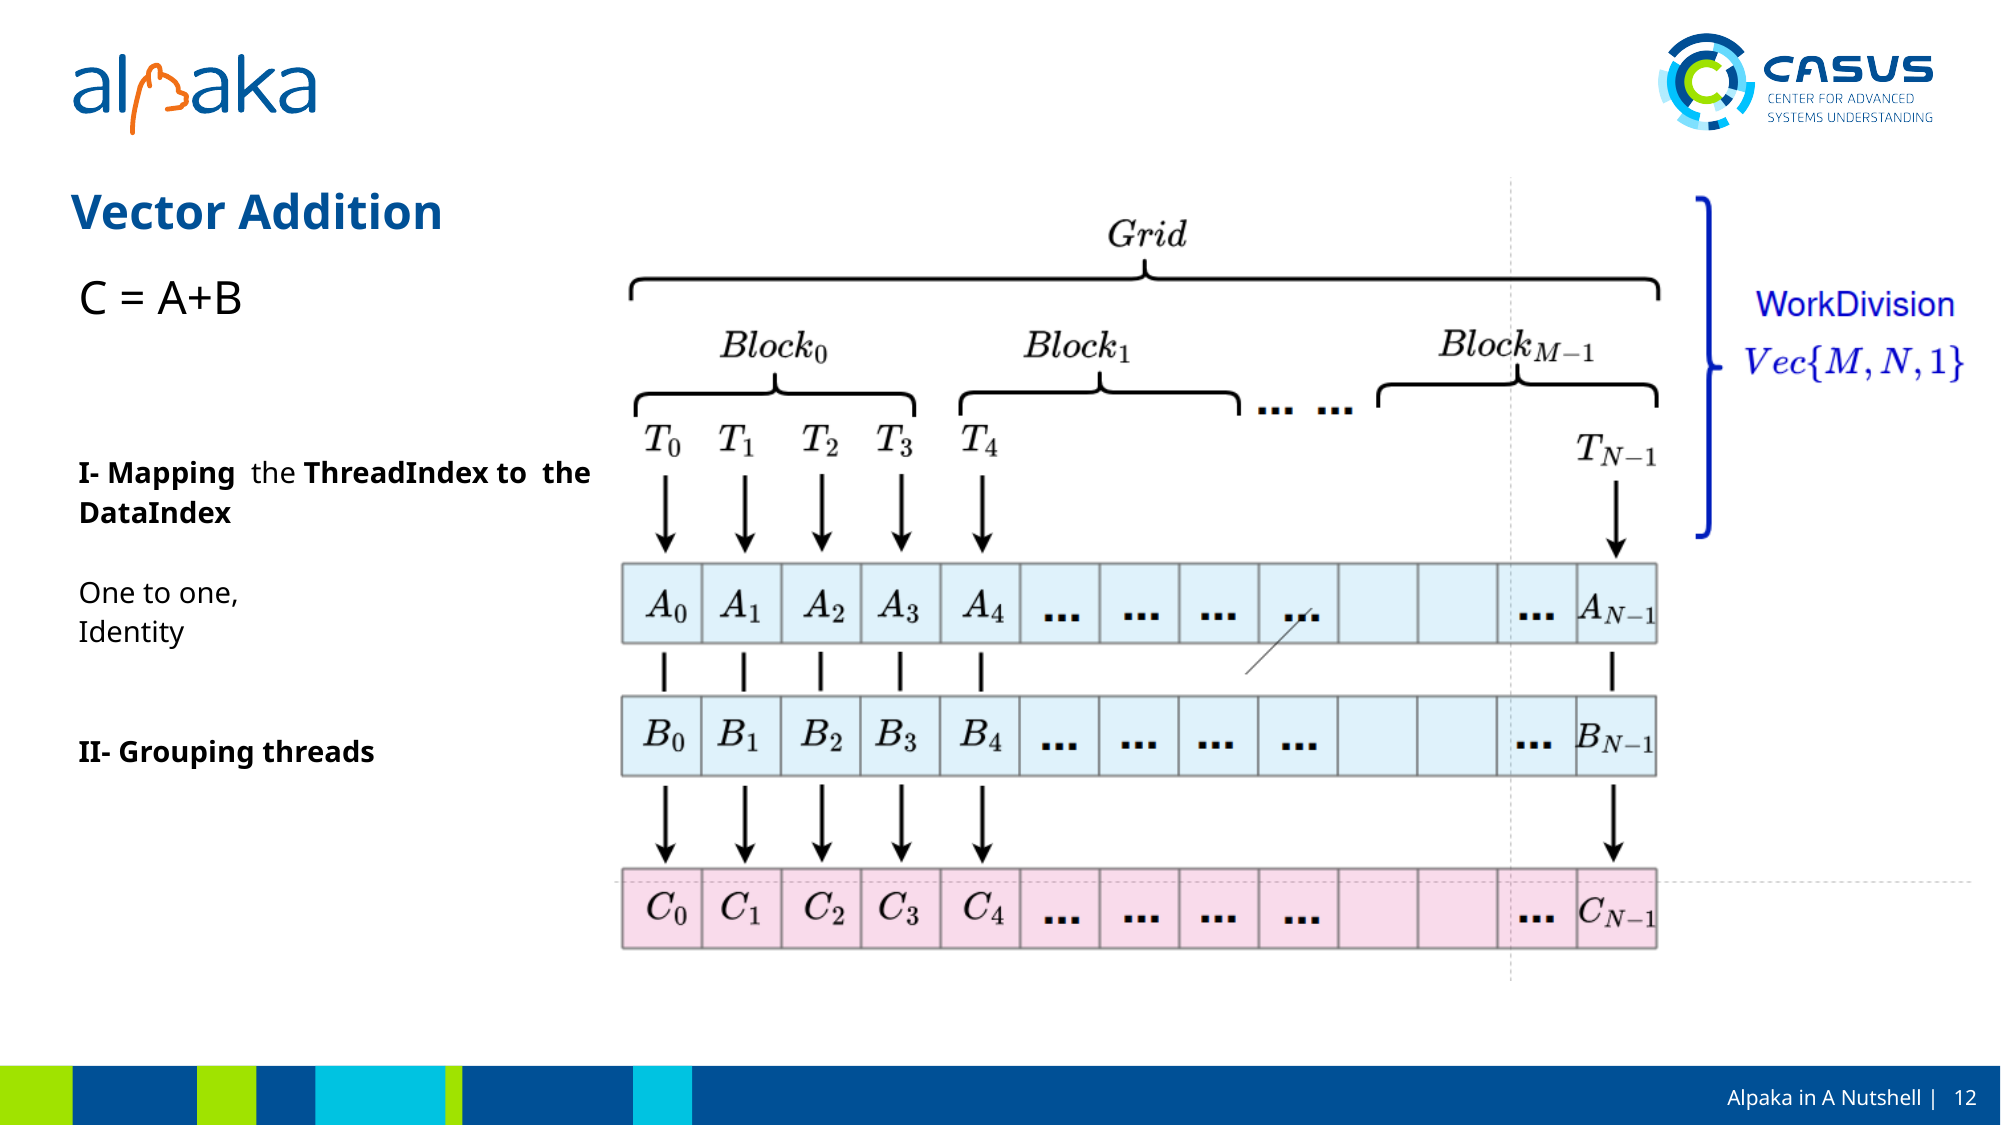

# Vector Addition
C = A+B
I- Mapping the ThreadIndex to the DataIndex
One to one,
Identity
II- Grouping threads
Alpaka in A Nutshell
12